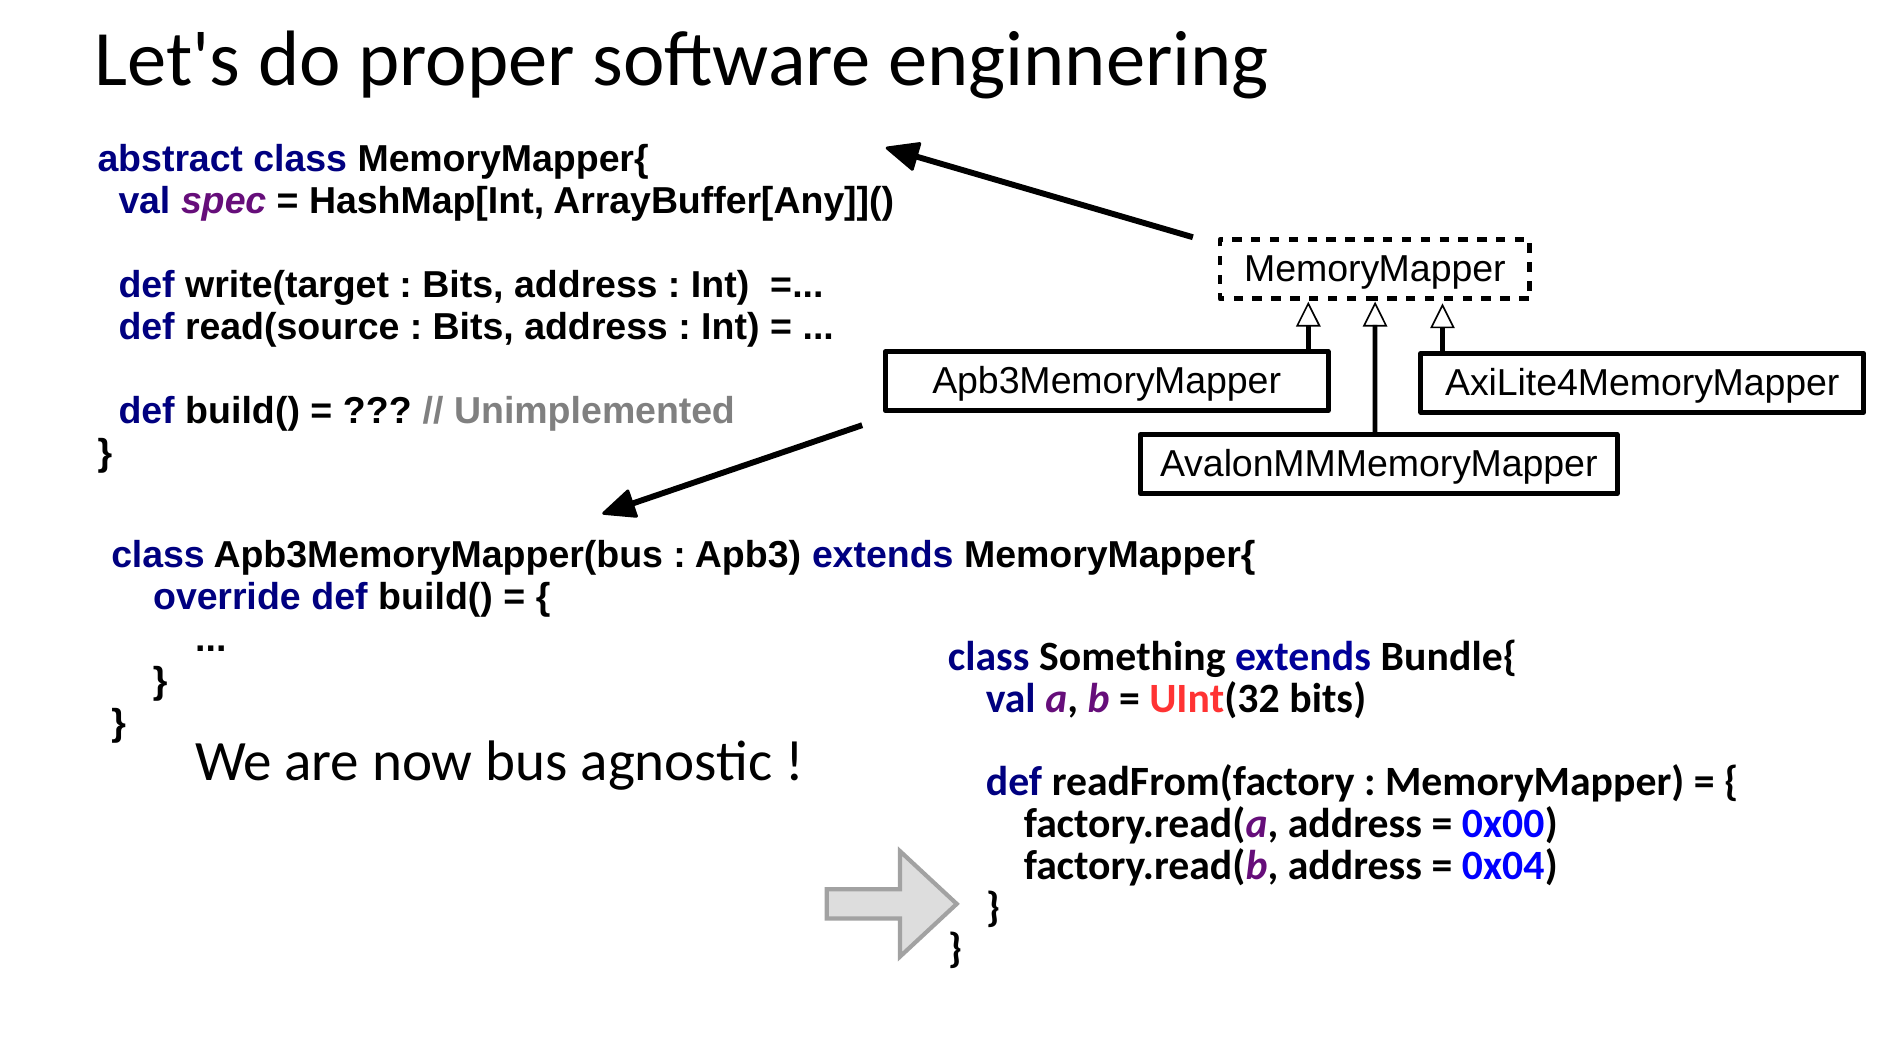

# Let's do proper software enginnering
abstract class MemoryMapper{
 val spec = HashMap[Int, ArrayBuffer[Any]]()
 def write(target : Bits, address : Int) =...
 def read(source : Bits, address : Int) = ...
 def build() = ??? // Unimplemented
}
We are now bus agnostic !
class Apb3MemoryMapper(bus : Apb3) extends MemoryMapper{
 override def build() = {
 ...
 }
}
class Something extends Bundle{
 val a, b = UInt(32 bits)
 def readFrom(factory : MemoryMapper) = {
 factory.read(a, address = 0x00)
 factory.read(b, address = 0x04)
 }
}